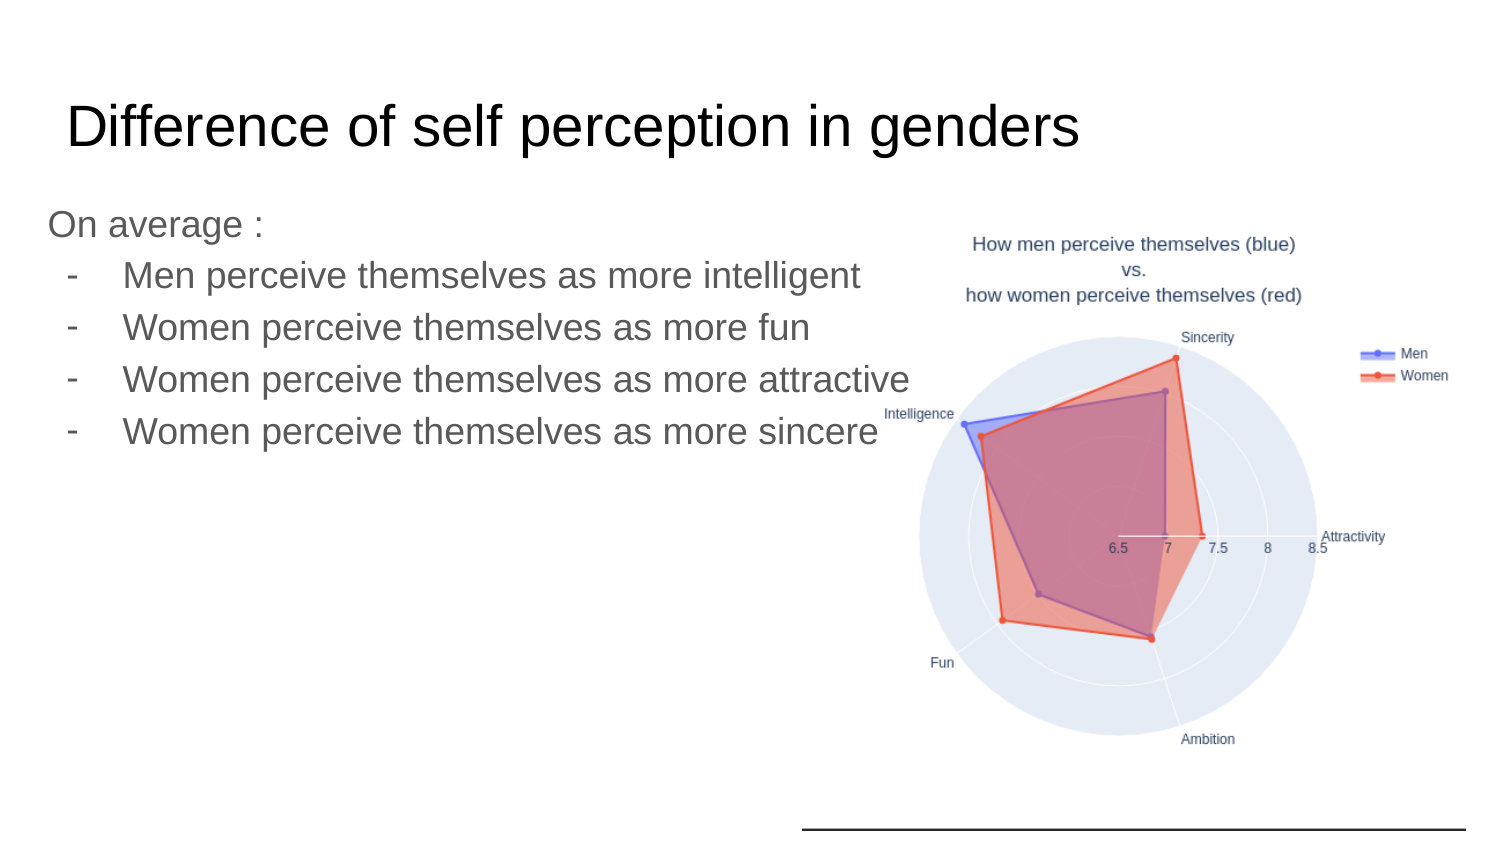

# Difference of self perception in genders
On average :
Men perceive themselves as more intelligent
Women perceive themselves as more fun
Women perceive themselves as more attractive
Women perceive themselves as more sincere